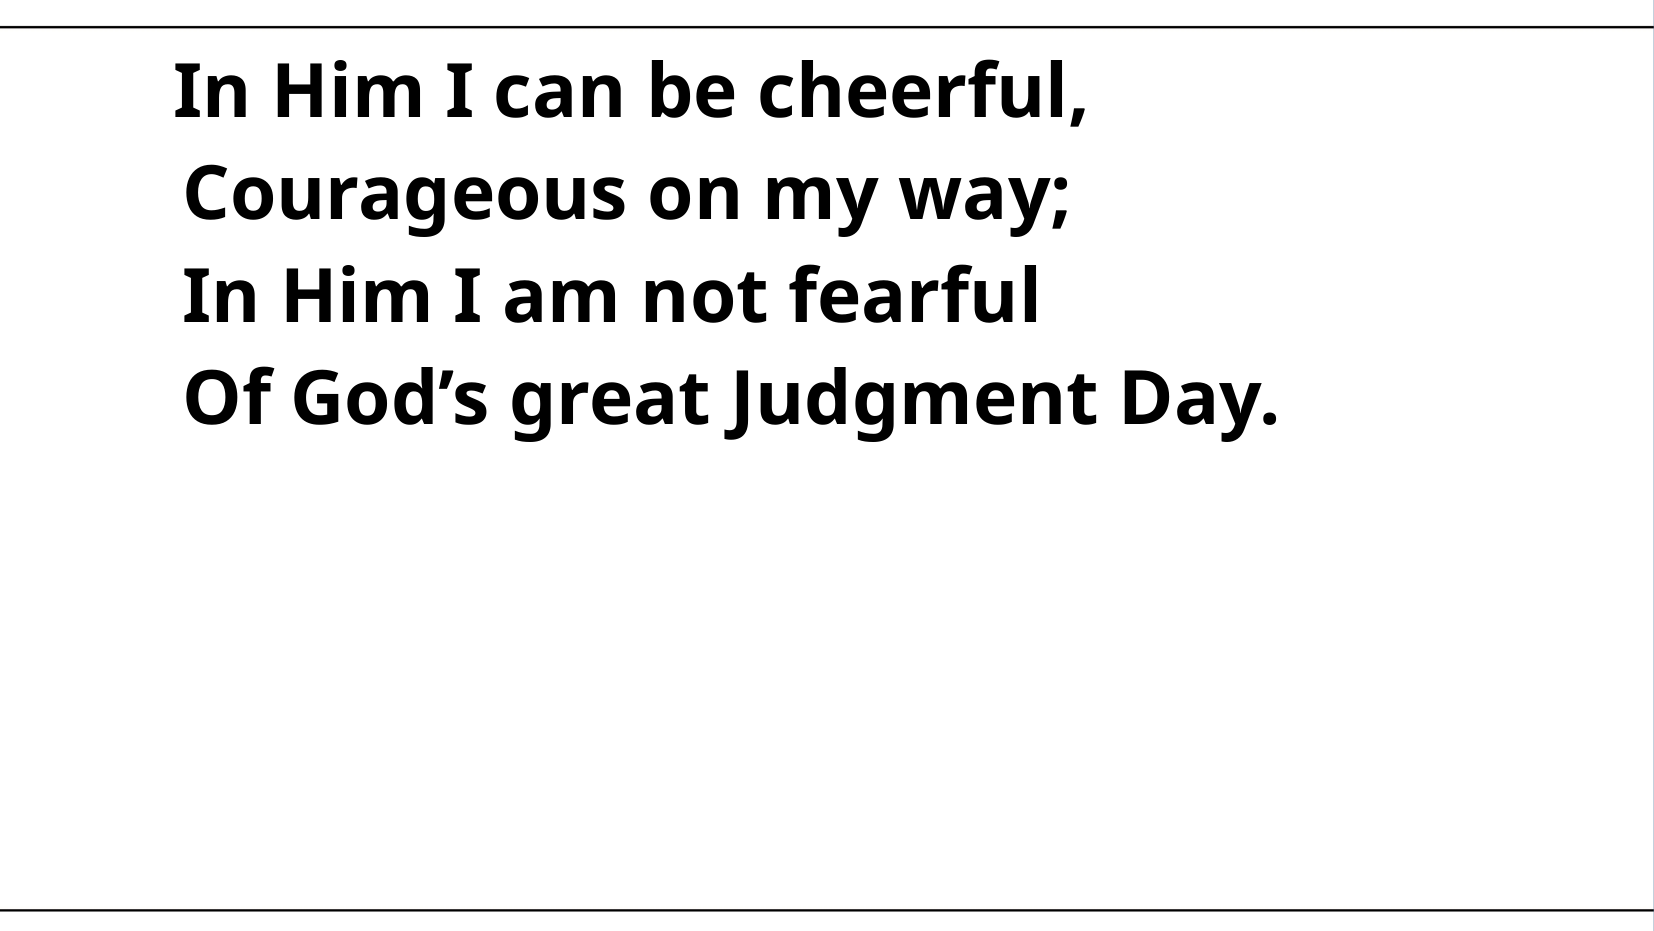

In Him I can be cheerful,
 Courageous on my way;
 In Him I am not fearful
 Of God’s great Judgment Day.